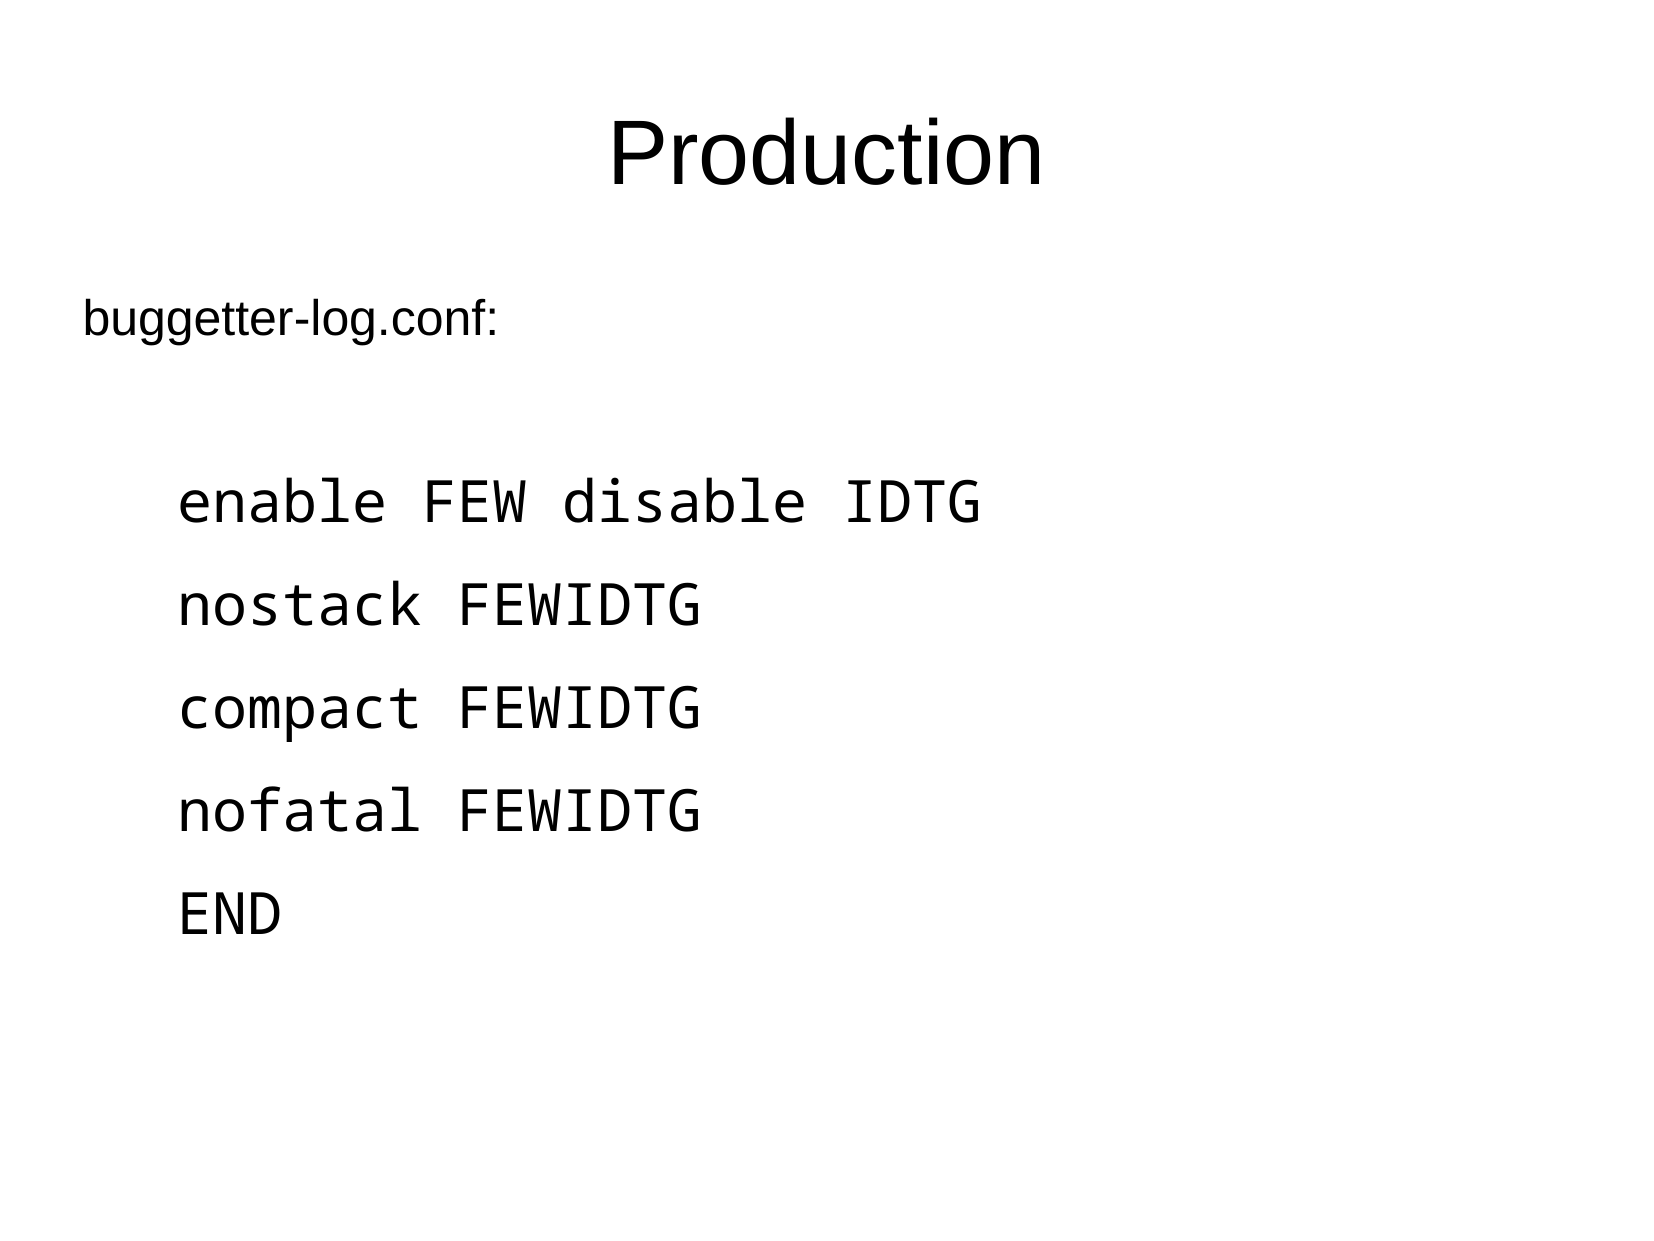

# Production
buggetter-log.conf:
enable FEW disable IDTG
nostack FEWIDTG
compact FEWIDTG
nofatal FEWIDTG
END